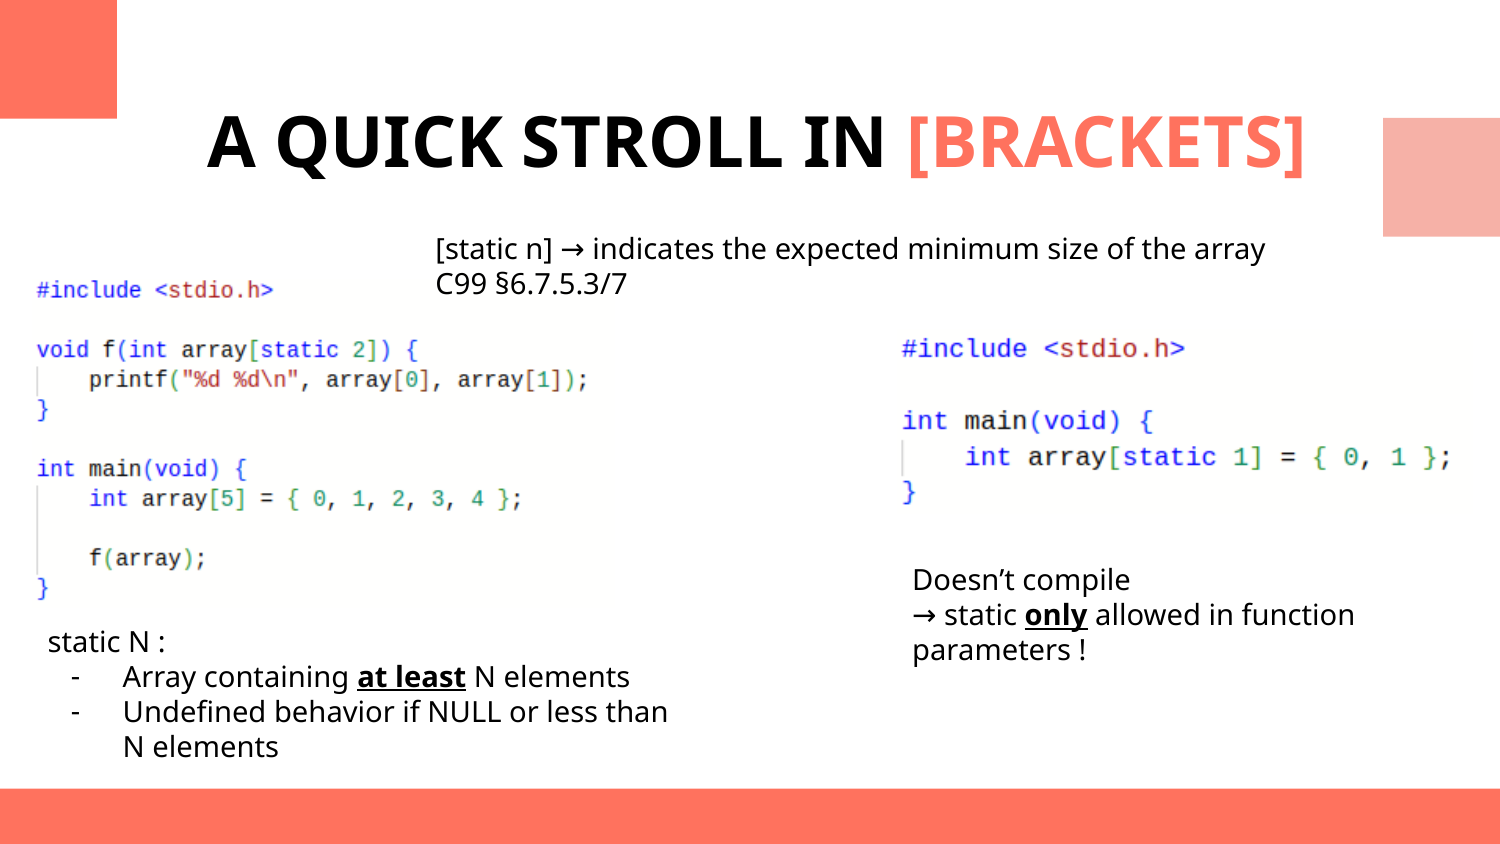

# A QUICK STROLL IN [BRACKETS]
[static n] → indicates the expected minimum size of the array
C99 §6.7.5.3/7
Doesn’t compile
→ static only allowed in function parameters !
static N :
Array containing at least N elements
Undefined behavior if NULL or less than N elements